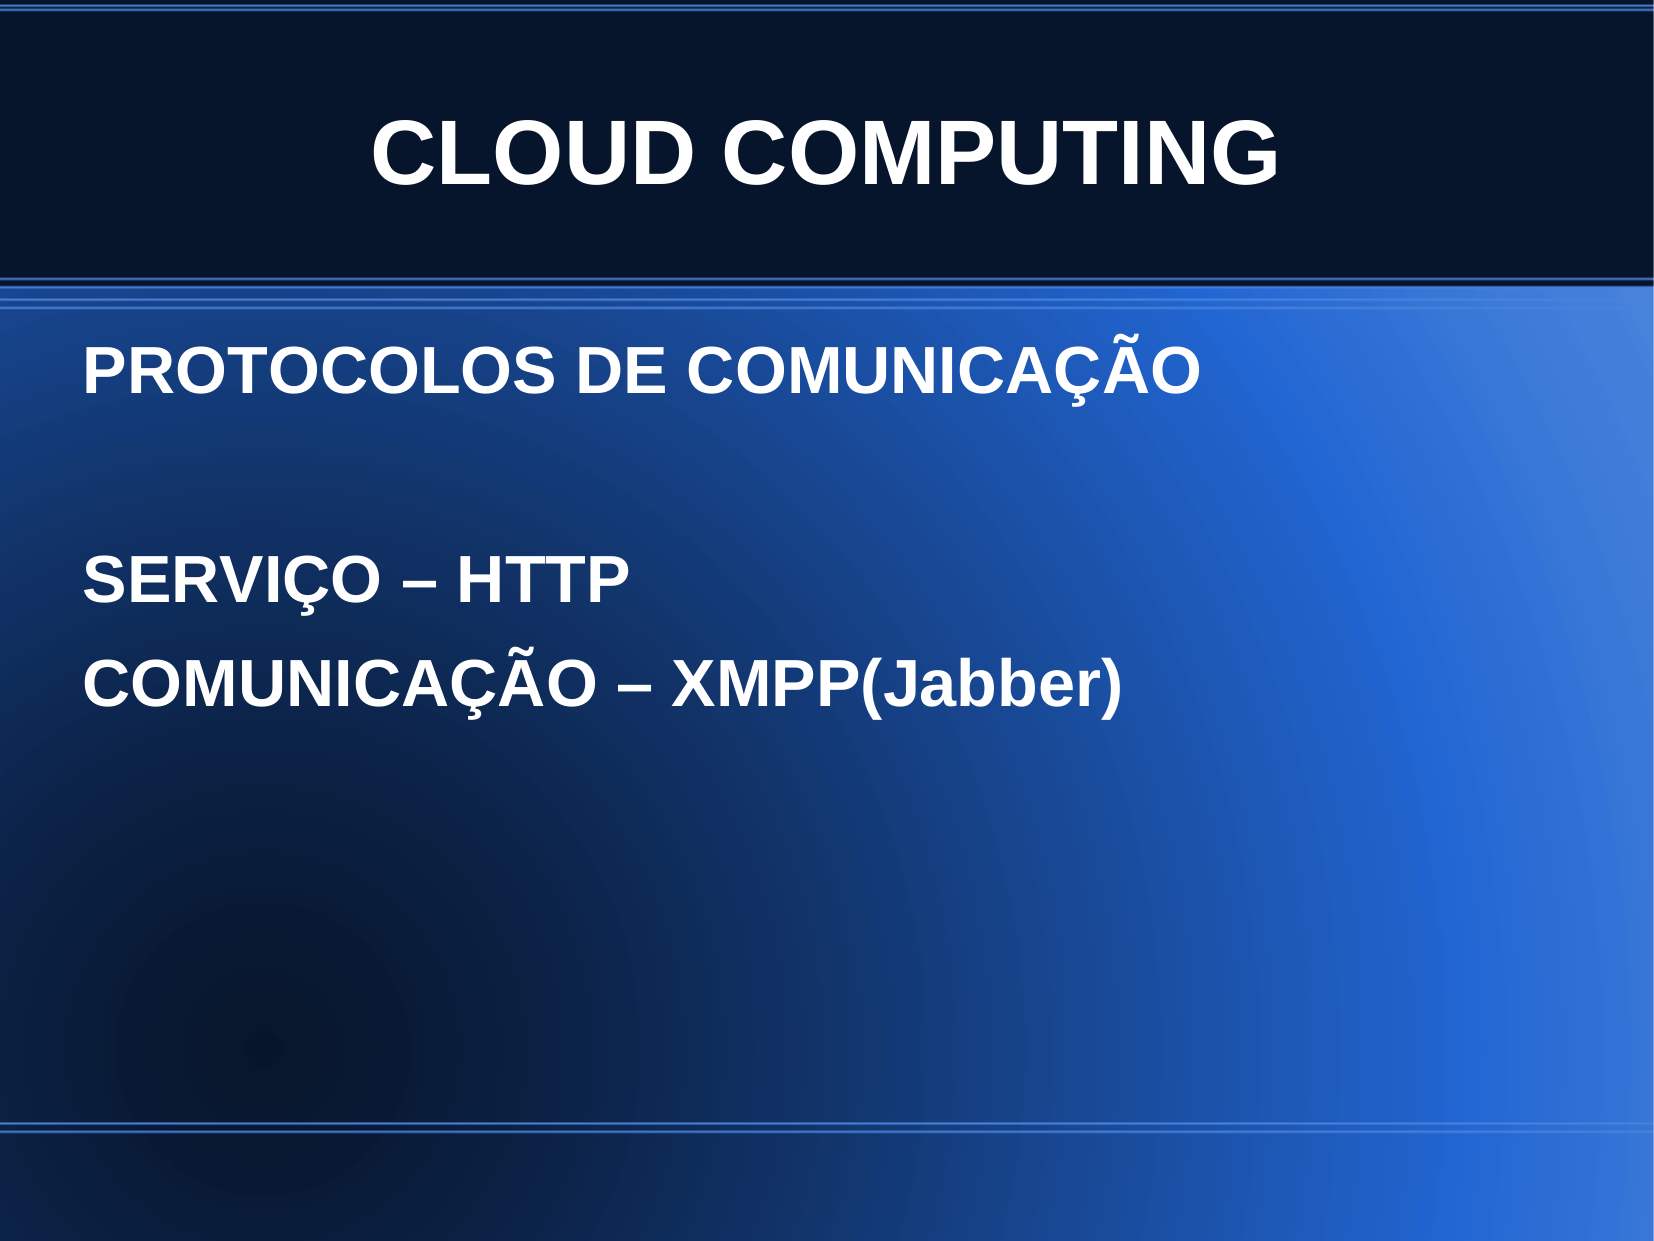

# CLOUD COMPUTING
PROTOCOLOS DE COMUNICAÇÃO
SERVIÇO – HTTP
COMUNICAÇÃO – XMPP(Jabber)